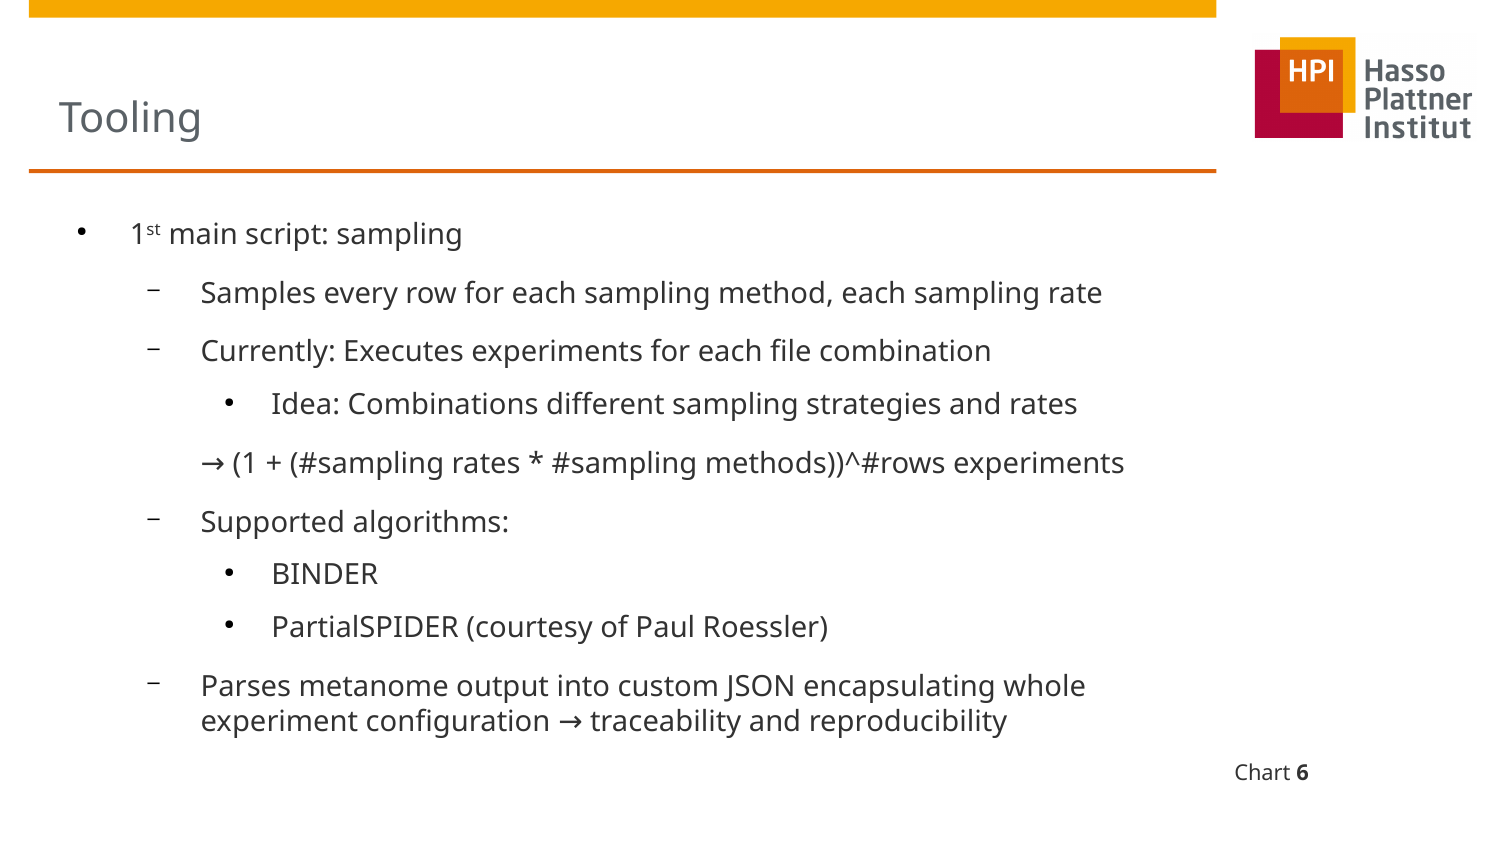

# Tooling
1st main script: sampling
Samples every row for each sampling method, each sampling rate
Currently: Executes experiments for each file combination
Idea: Combinations different sampling strategies and rates
→ (1 + (#sampling rates * #sampling methods))^#rows experiments
Supported algorithms:
BINDER
PartialSPIDER (courtesy of Paul Roessler)
Parses metanome output into custom JSON encapsulating whole experiment configuration → traceability and reproducibility
Chart